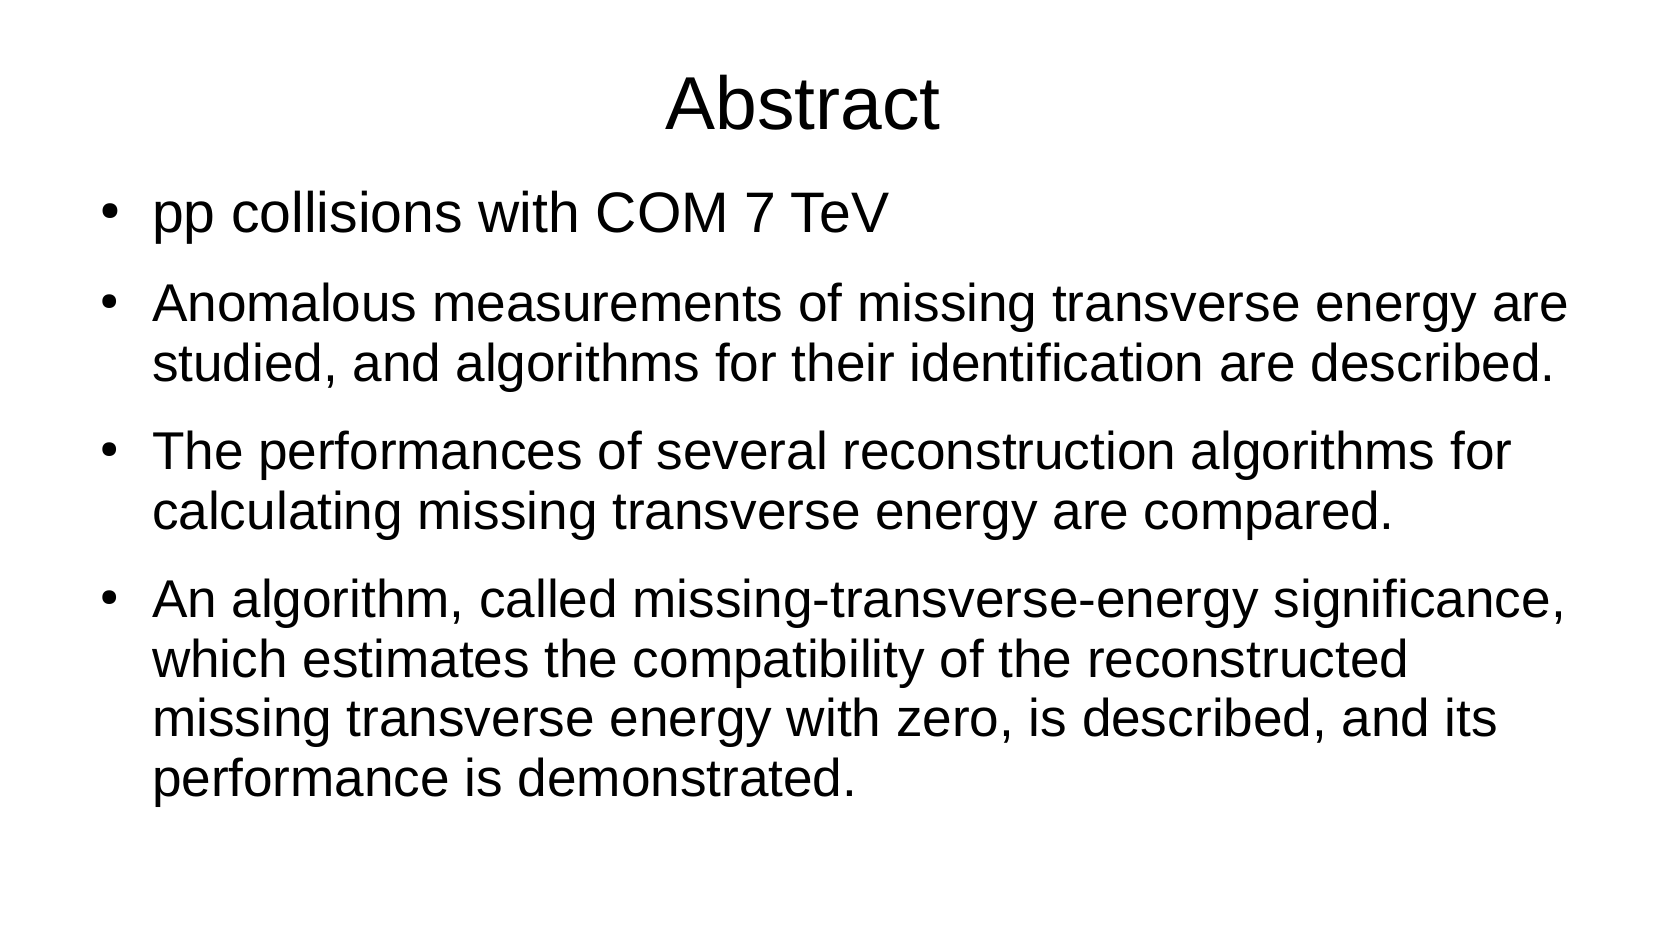

# Abstract
pp collisions with COM 7 TeV
Anomalous measurements of missing transverse energy are studied, and algorithms for their identification are described.
The performances of several reconstruction algorithms for calculating missing transverse energy are compared.
An algorithm, called missing-transverse-energy significance, which estimates the compatibility of the reconstructed missing transverse energy with zero, is described, and its performance is demonstrated.